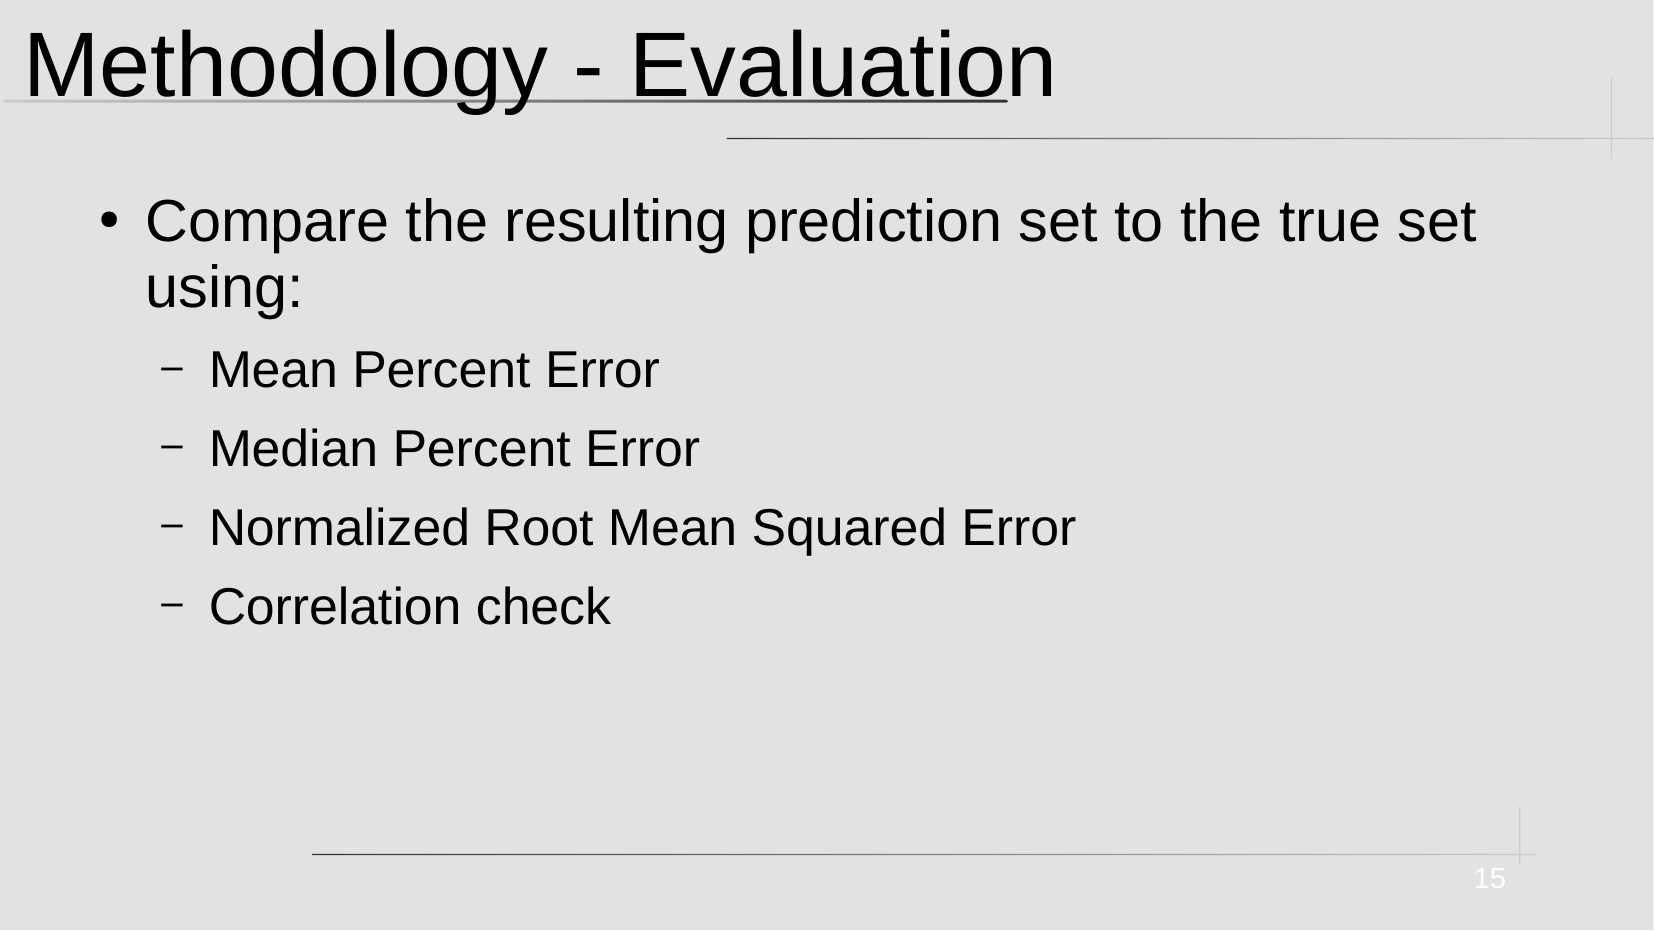

# Methodology - Evaluation
Compare the resulting prediction set to the true set using:
Mean Percent Error
Median Percent Error
Normalized Root Mean Squared Error
Correlation check
15